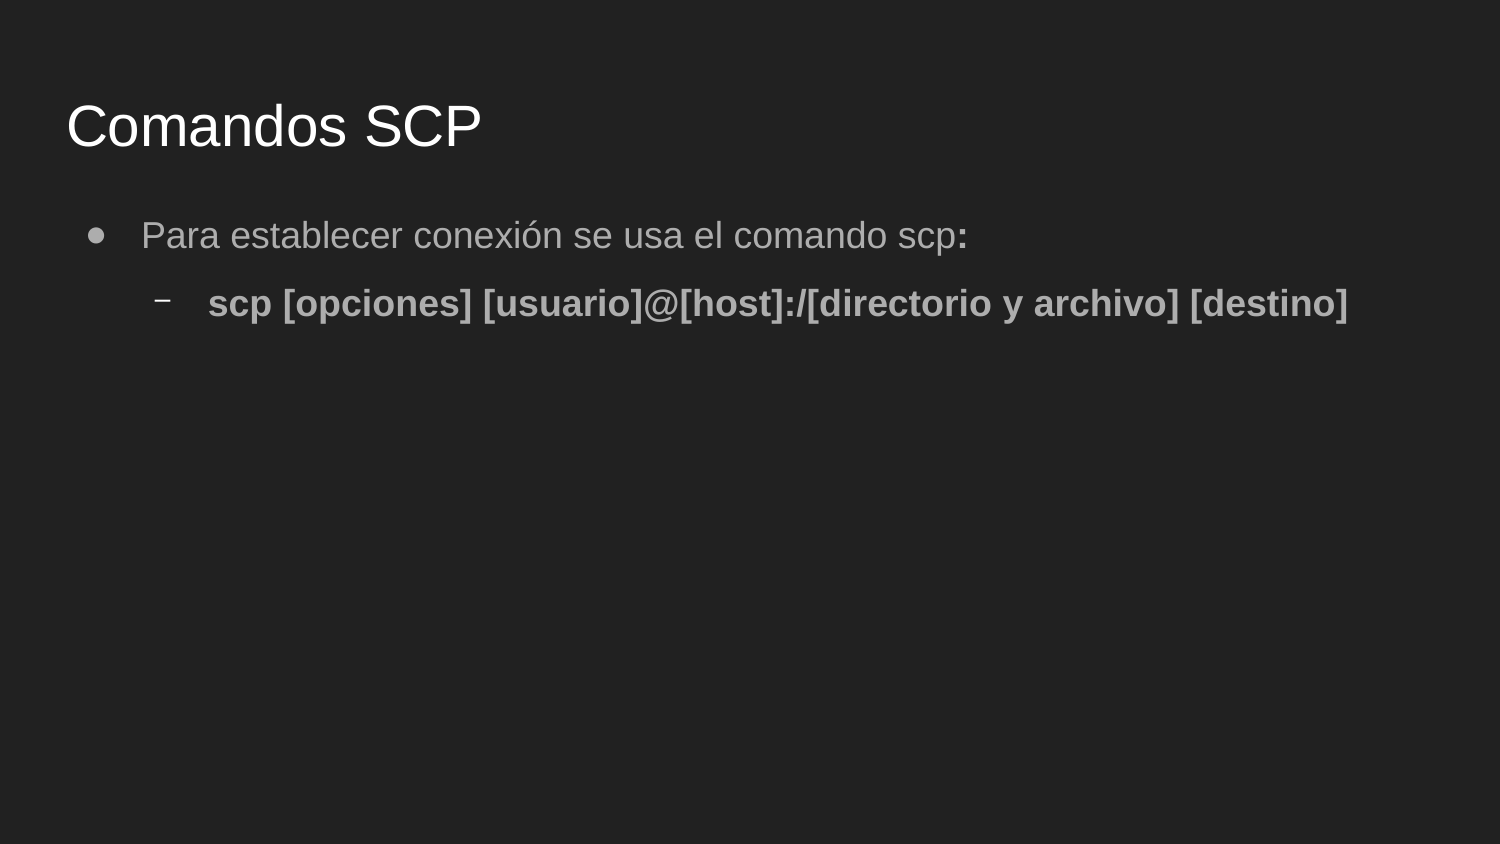

# Comandos SCP
Para establecer conexión se usa el comando scp:
scp [opciones] [usuario]@[host]:/[directorio y archivo] [destino]